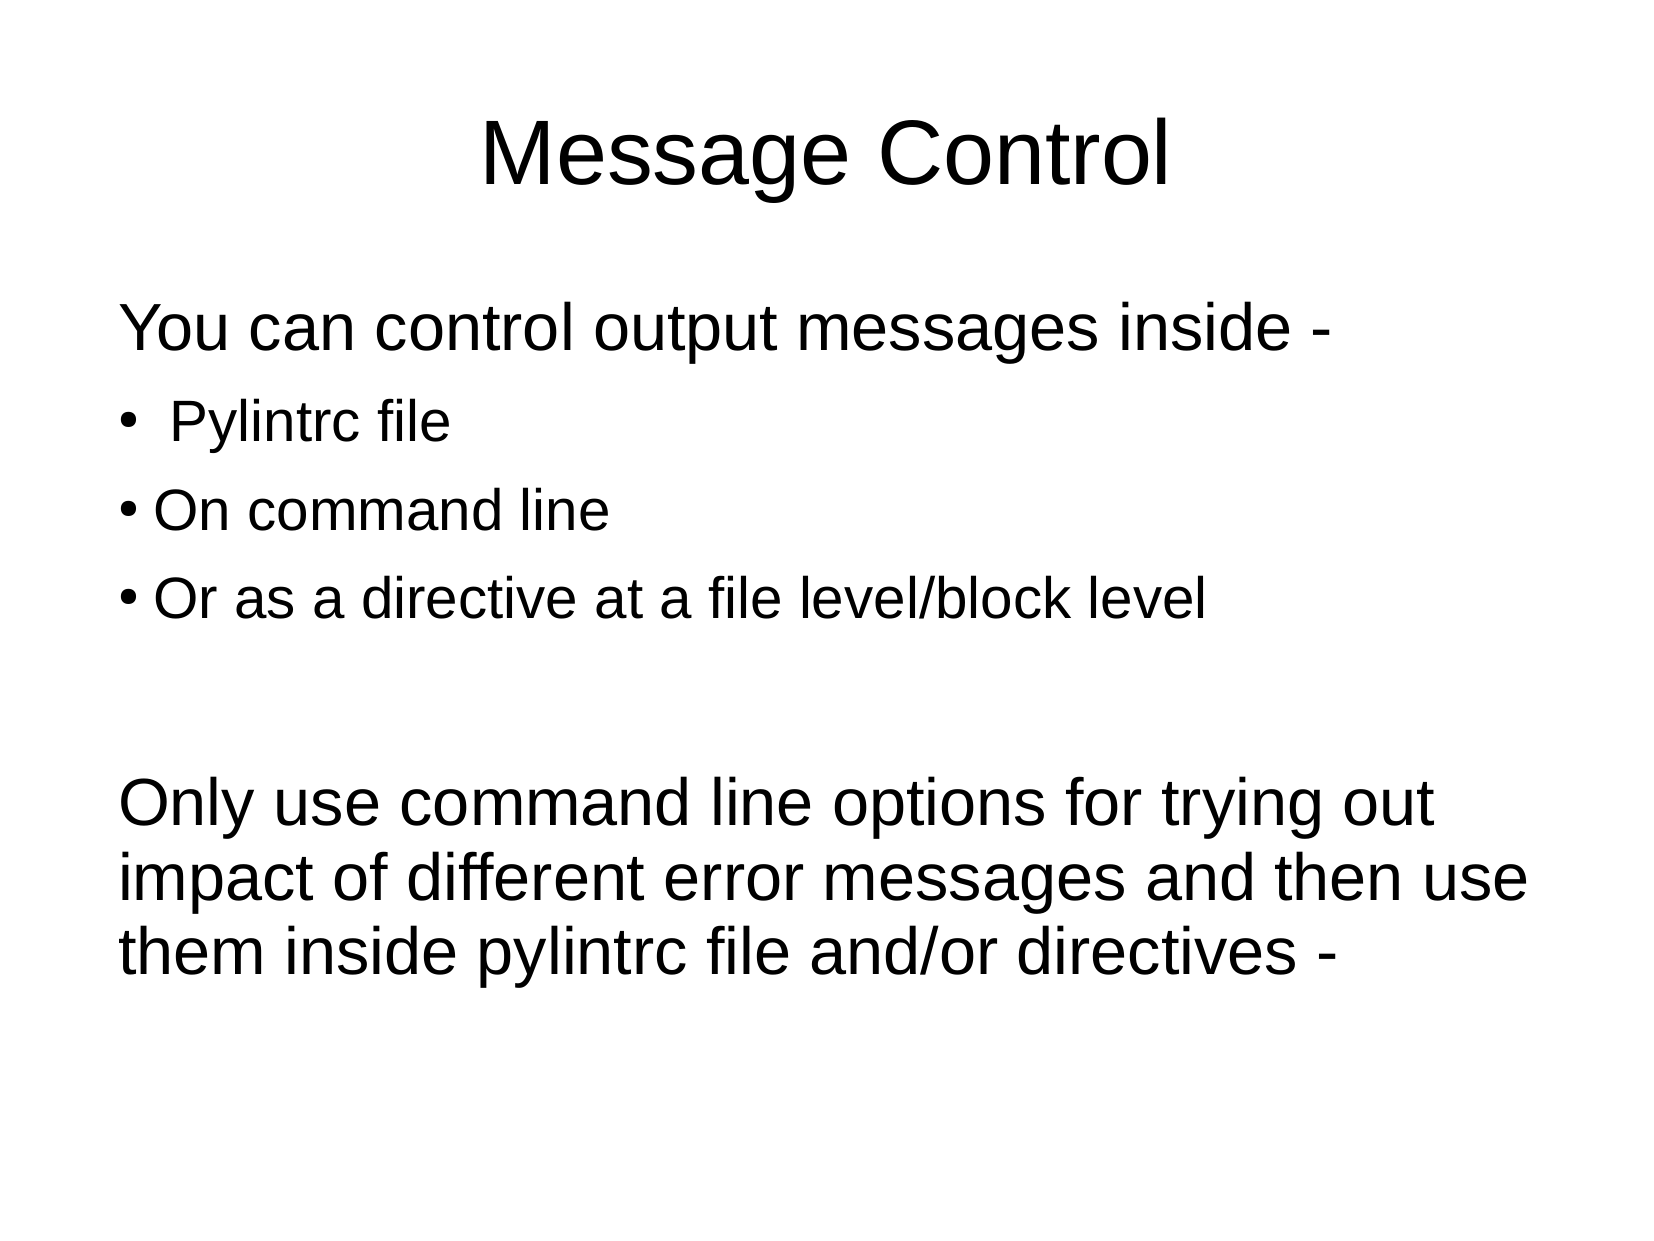

# Message Control
You can control output messages inside -
 Pylintrc file
On command line
Or as a directive at a file level/block level
Only use command line options for trying out impact of different error messages and then use them inside pylintrc file and/or directives -